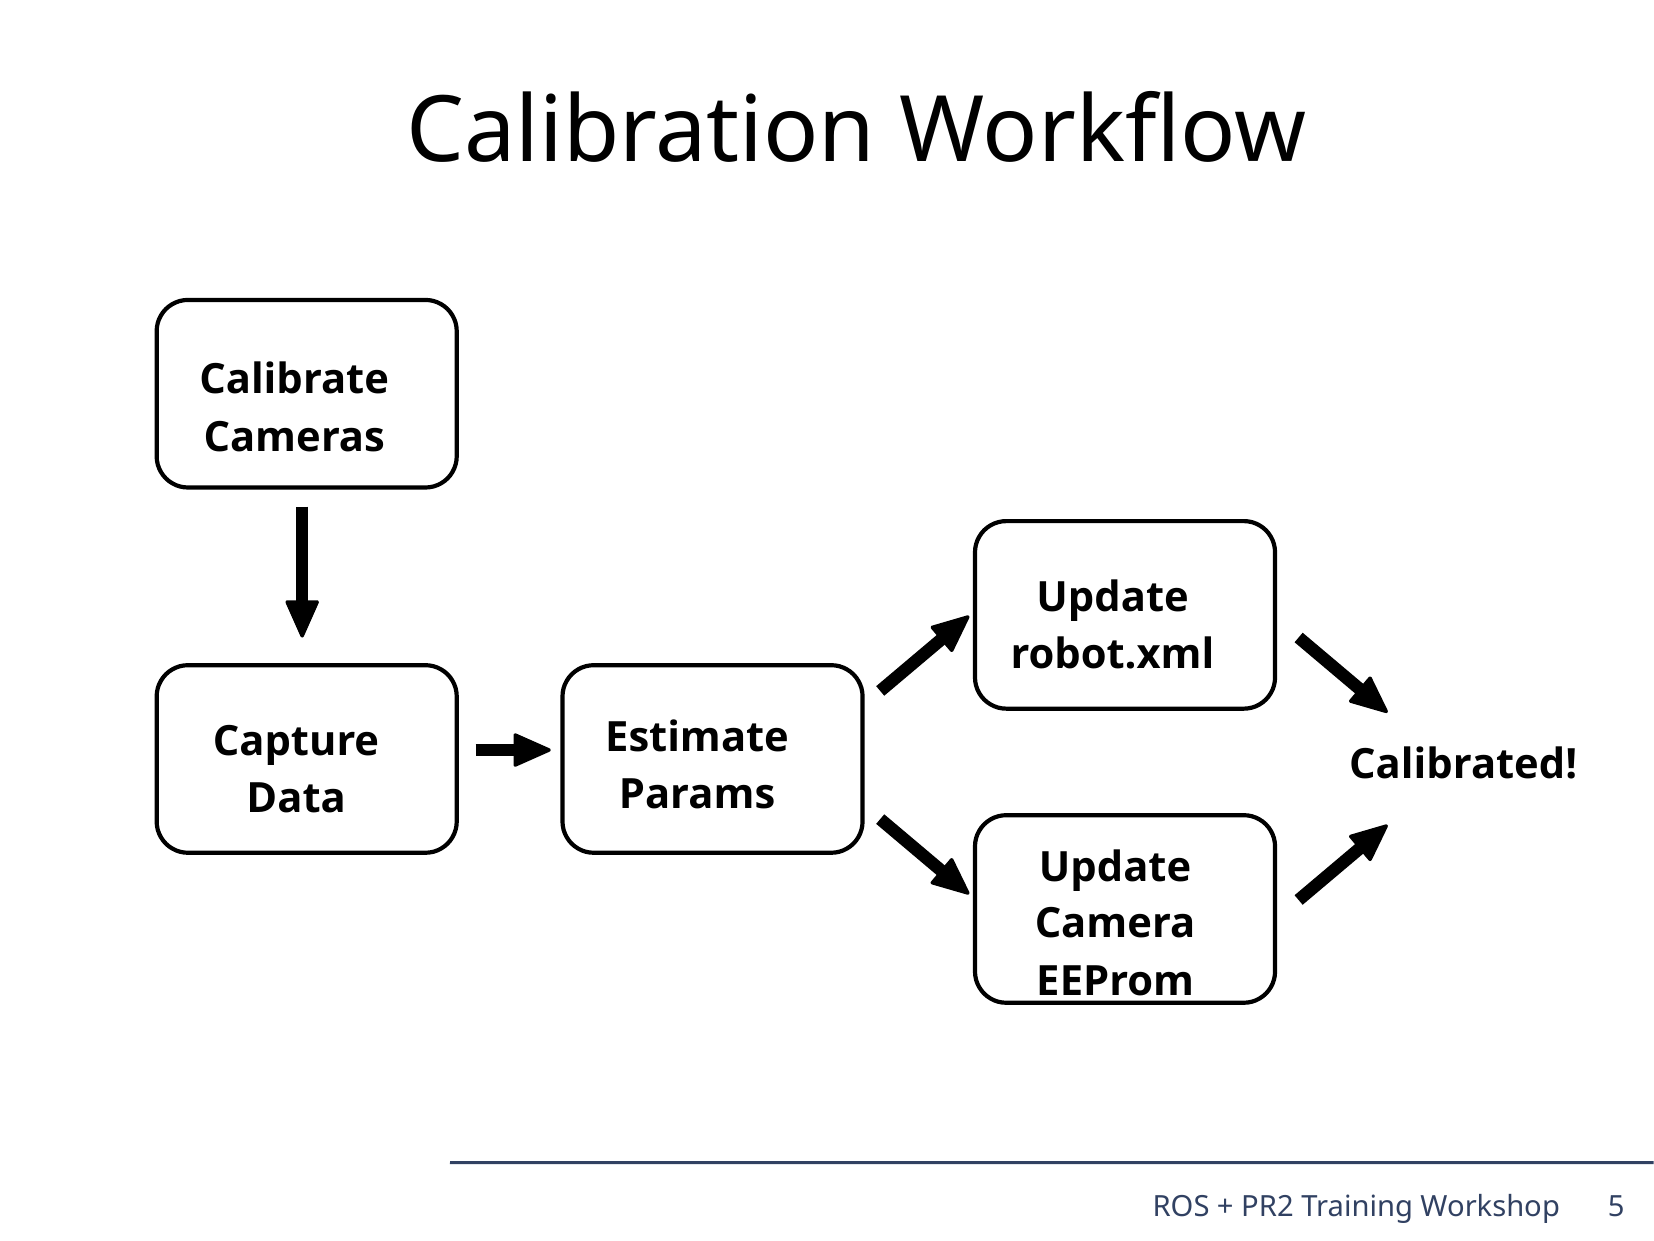

# Calibration Workflow
Calibrate
Cameras
Update
robot.xml
Estimate
Params
Capture
Data
Calibrated!
Update
Camera
EEProm